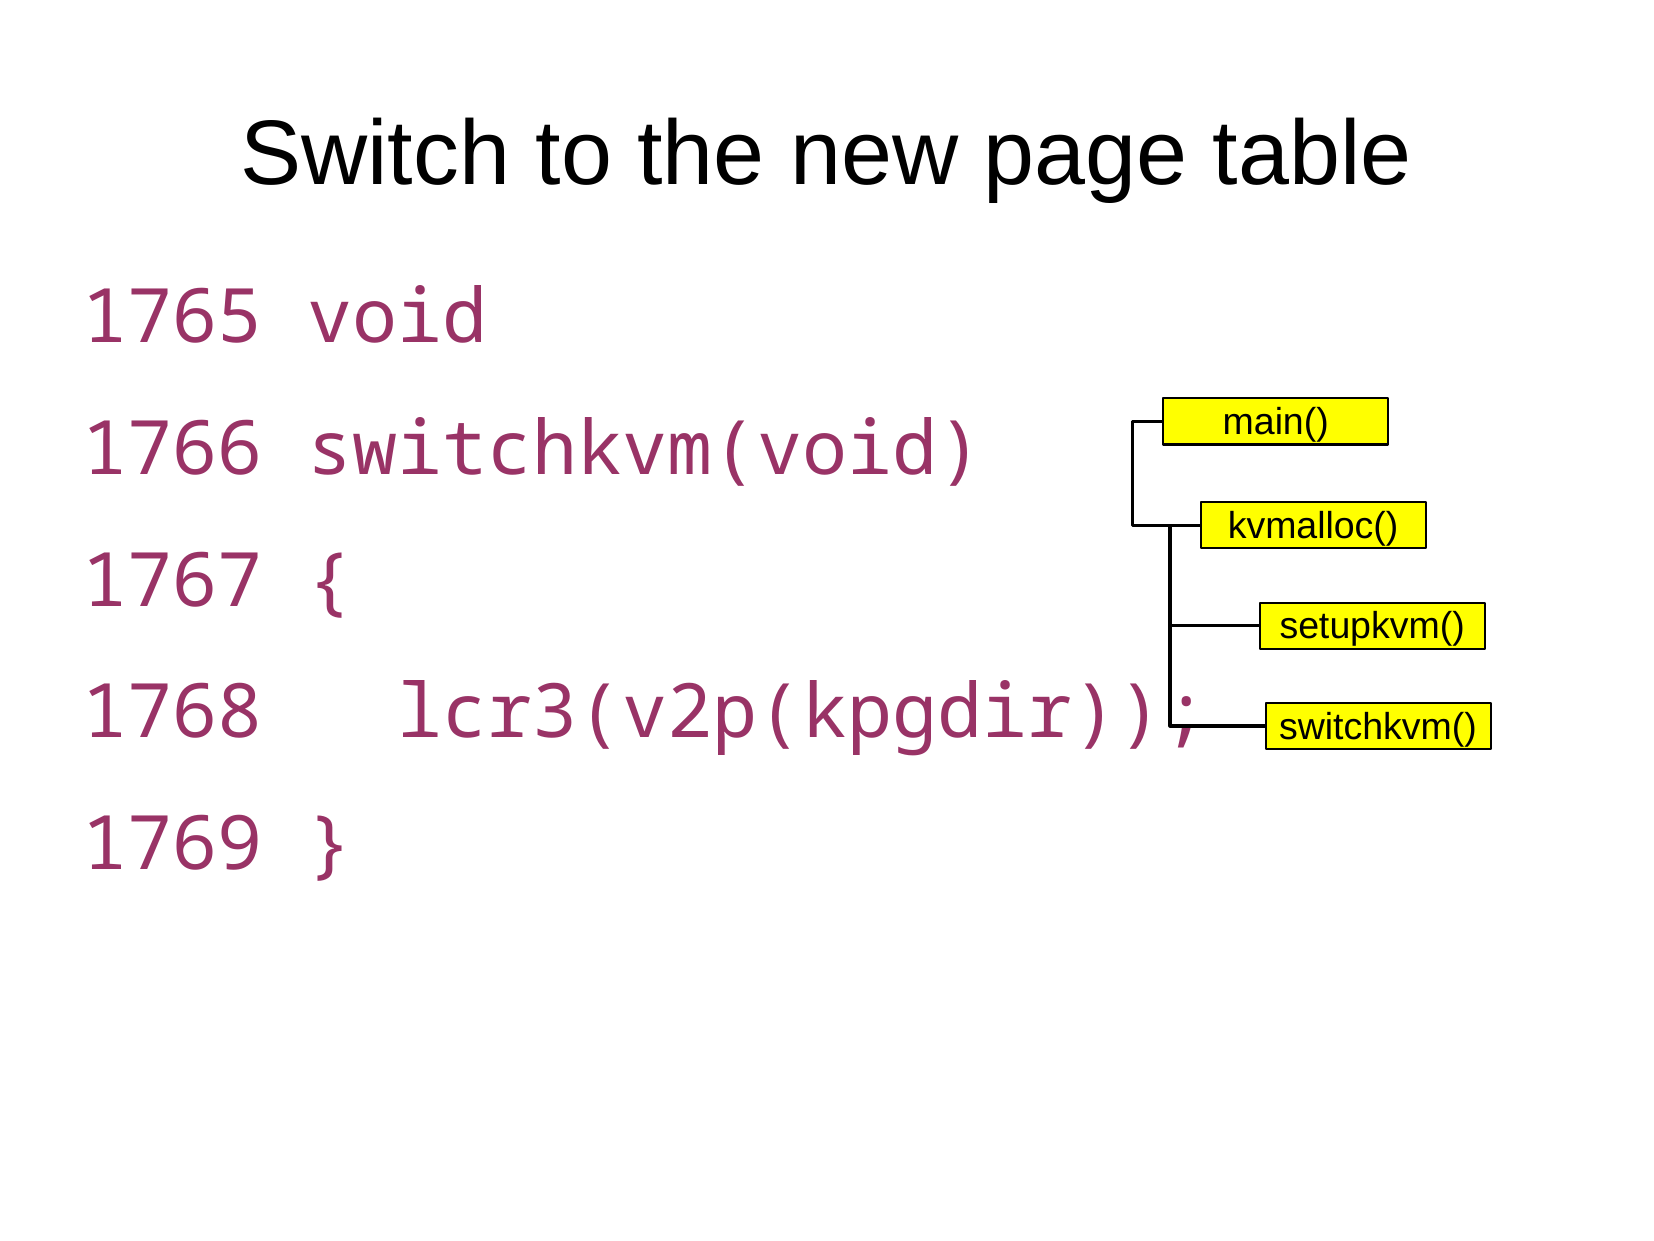

Switch to the new page table
# 1765 void
1766 switchkvm(void)
1767 {
1768 lcr3(v2p(kpgdir));
1769 }
main()
kvmalloc()
setupkvm()
switchkvm()